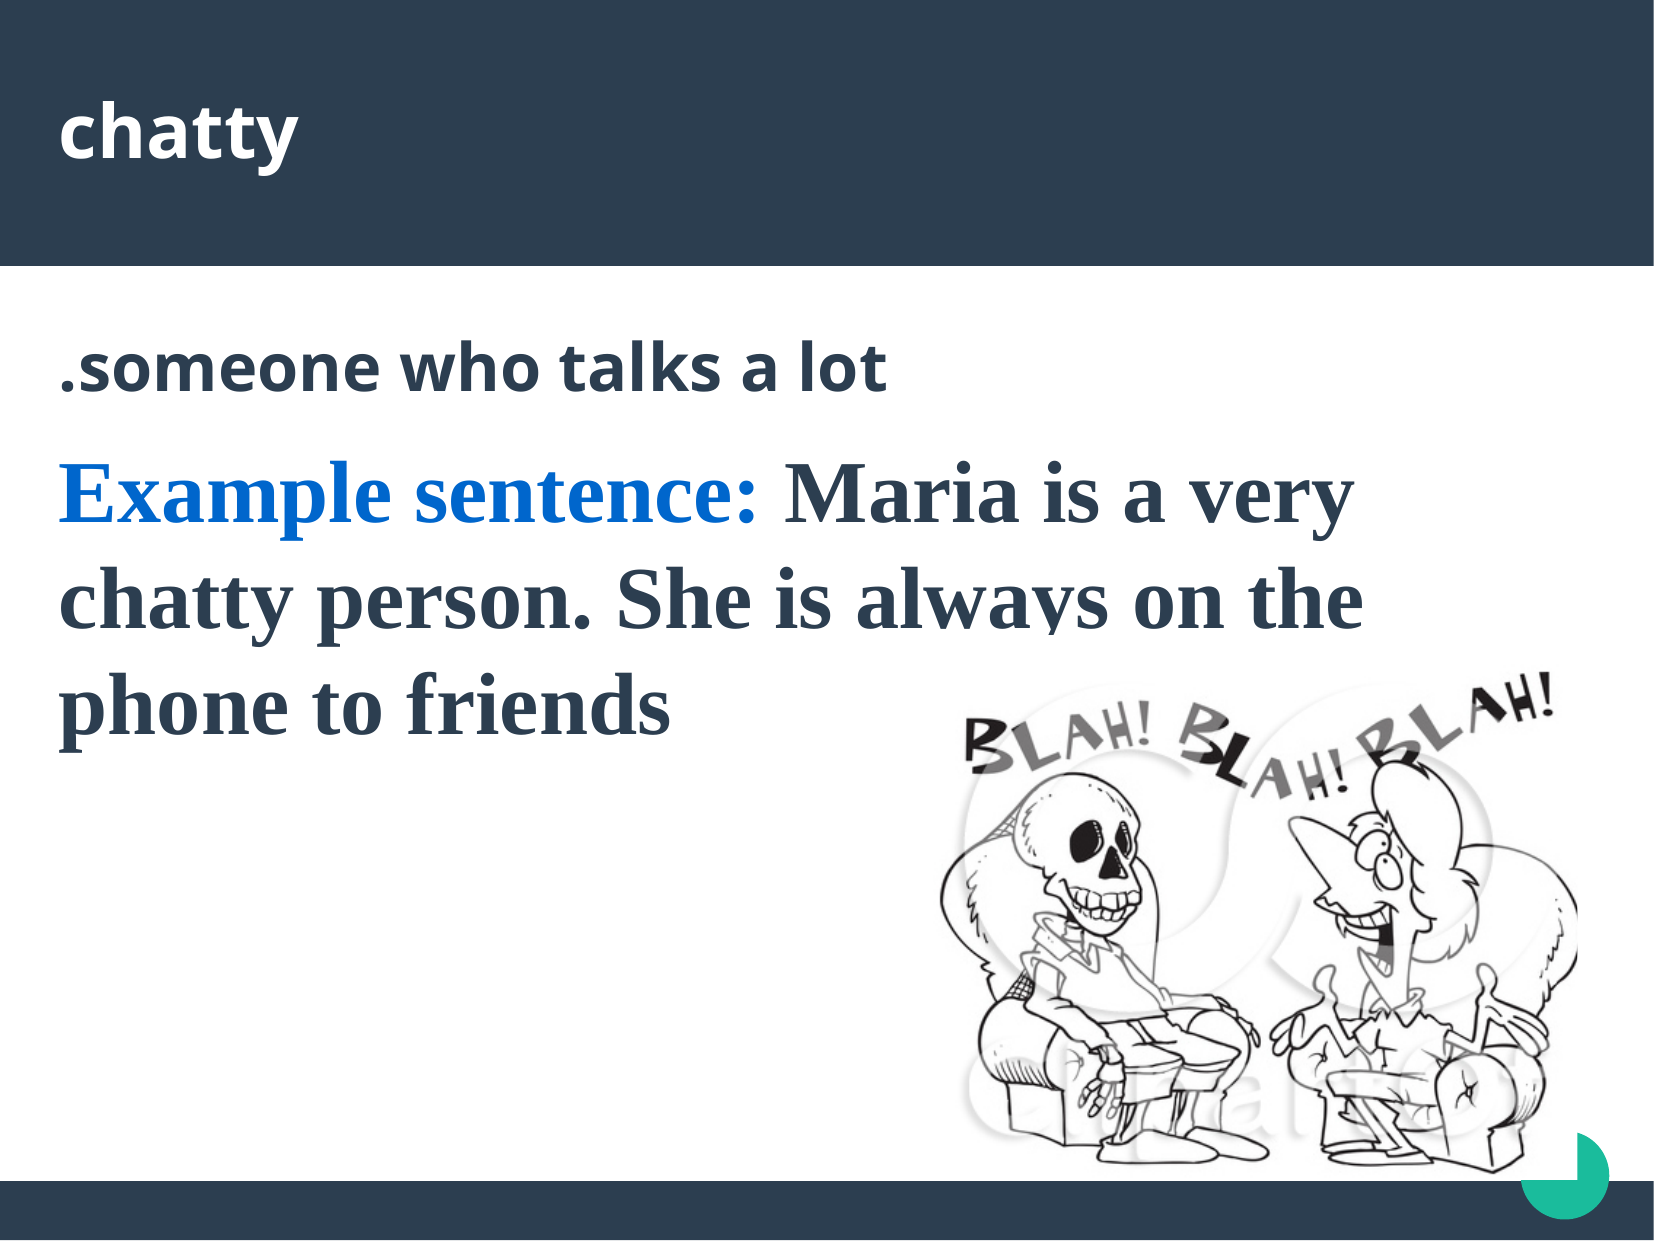

# chatty
someone who talks a lot.
Example sentence: Maria is a very chatty person. She is always on the phone to friends